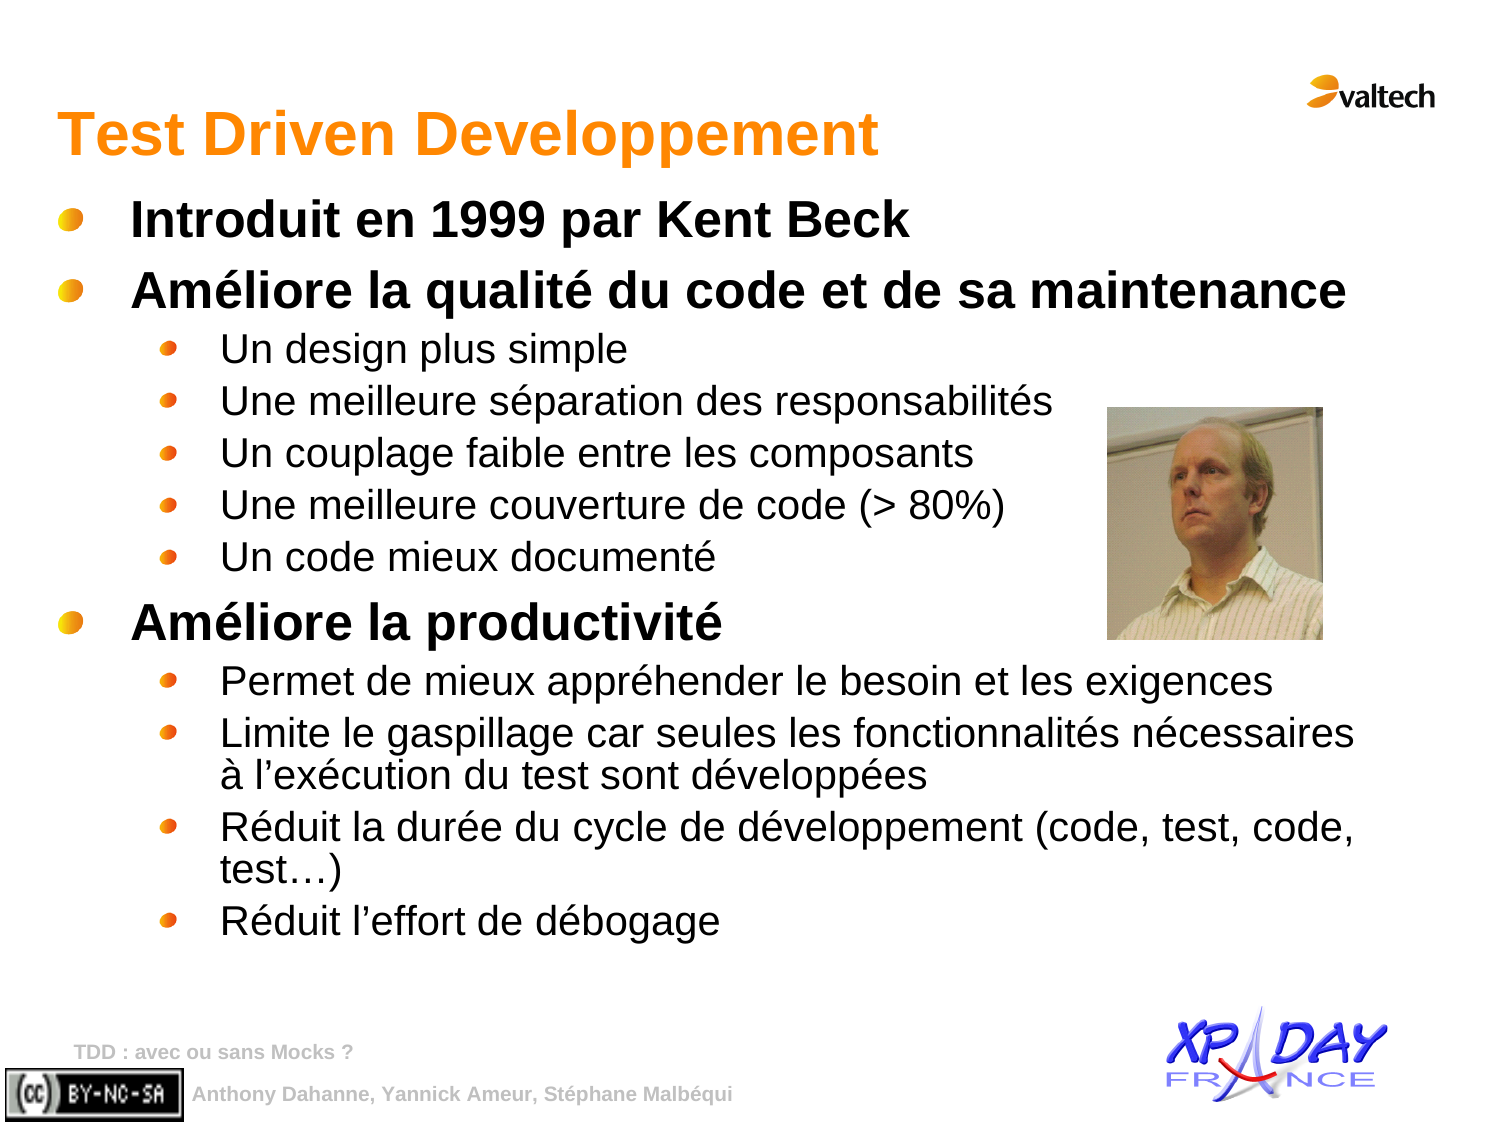

# Test Driven Developpement
Introduit en 1999 par Kent Beck
Améliore la qualité du code et de sa maintenance
Un design plus simple
Une meilleure séparation des responsabilités
Un couplage faible entre les composants
Une meilleure couverture de code (> 80%)
Un code mieux documenté
Améliore la productivité
Permet de mieux appréhender le besoin et les exigences
Limite le gaspillage car seules les fonctionnalités nécessaires à l’exécution du test sont développées
Réduit la durée du cycle de développement (code, test, code, test…)
Réduit l’effort de débogage
TDD : avec ou sans Mocks ?
11